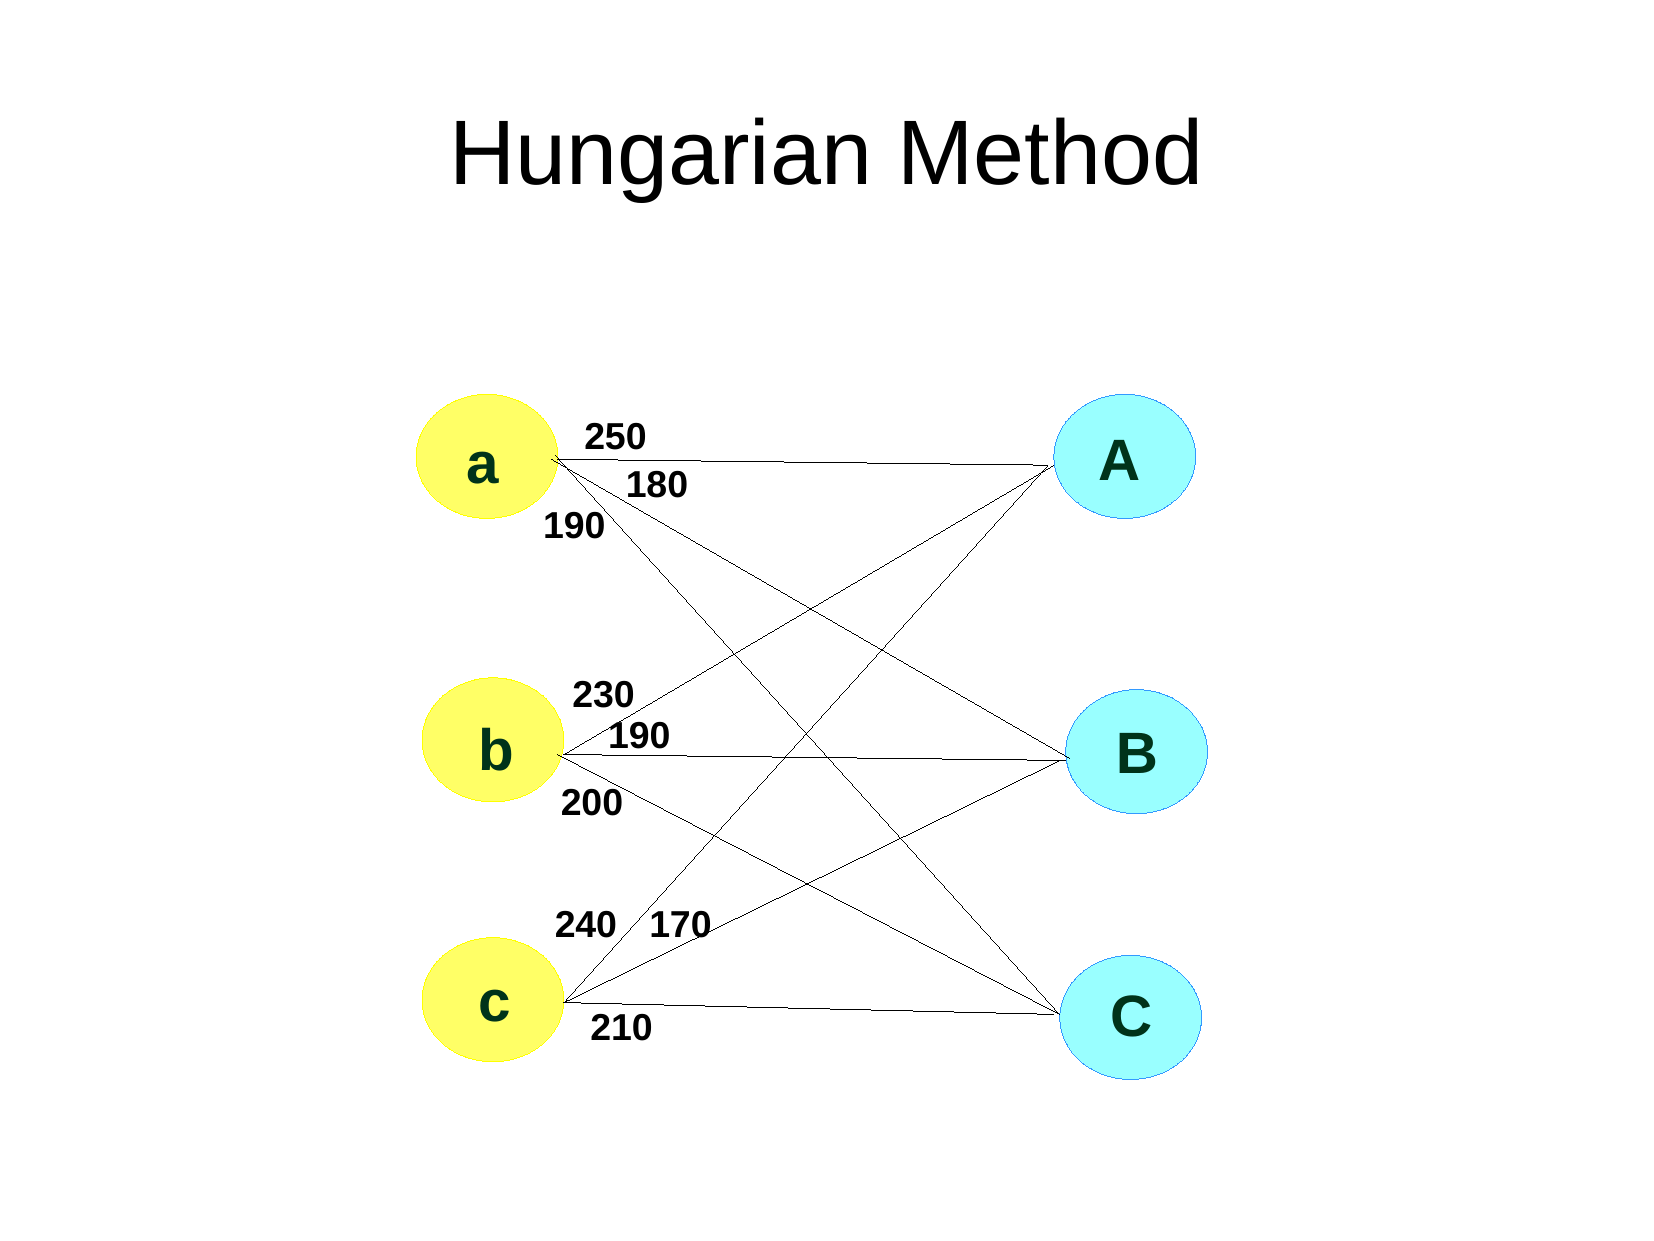

# Hungarian Method
250
A
a
180
190
230
190
b
B
200
240
170
c
C
210